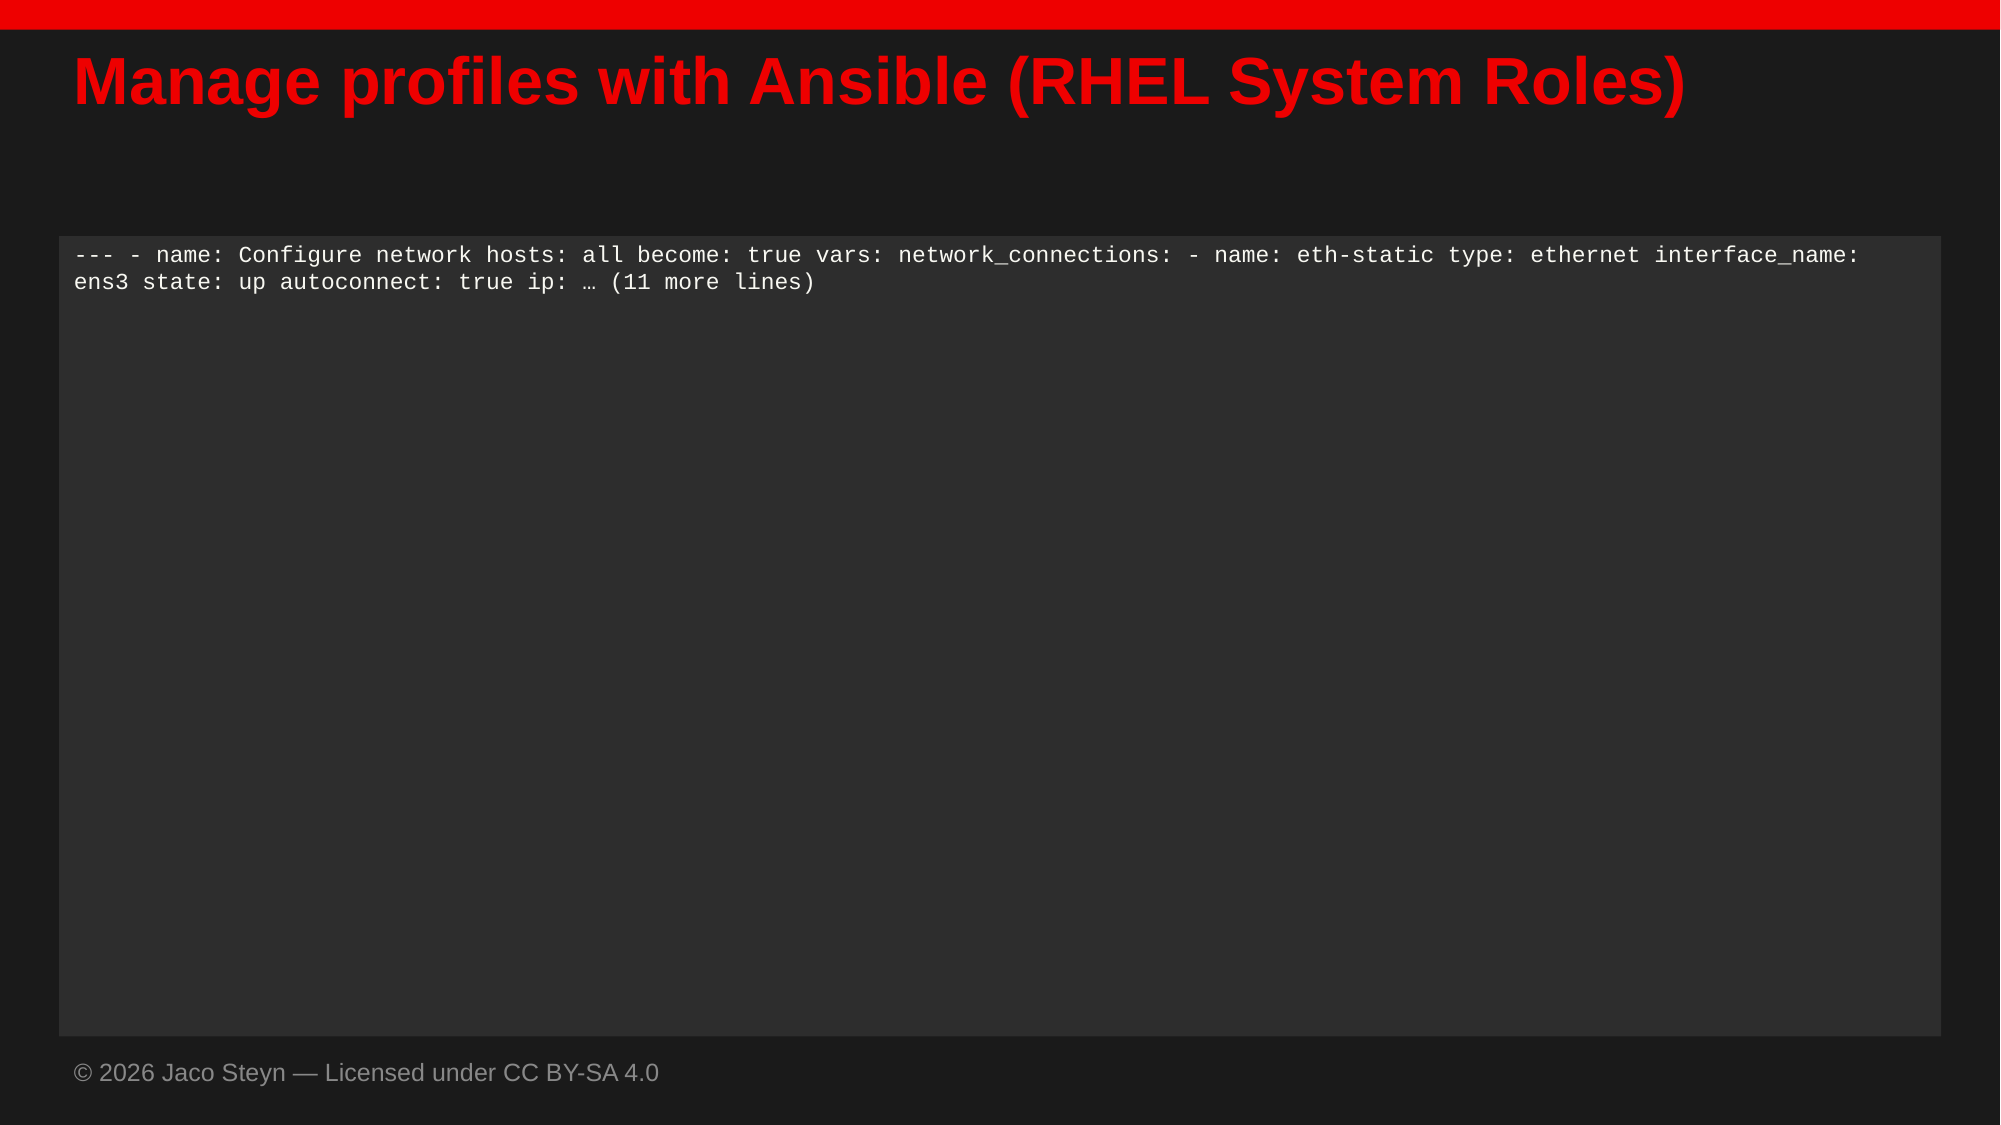

Manage profiles with Ansible (RHEL System Roles)
--- - name: Configure network hosts: all become: true vars: network_connections: - name: eth-static type: ethernet interface_name: ens3 state: up autoconnect: true ip: … (11 more lines)
© 2026 Jaco Steyn — Licensed under CC BY-SA 4.0